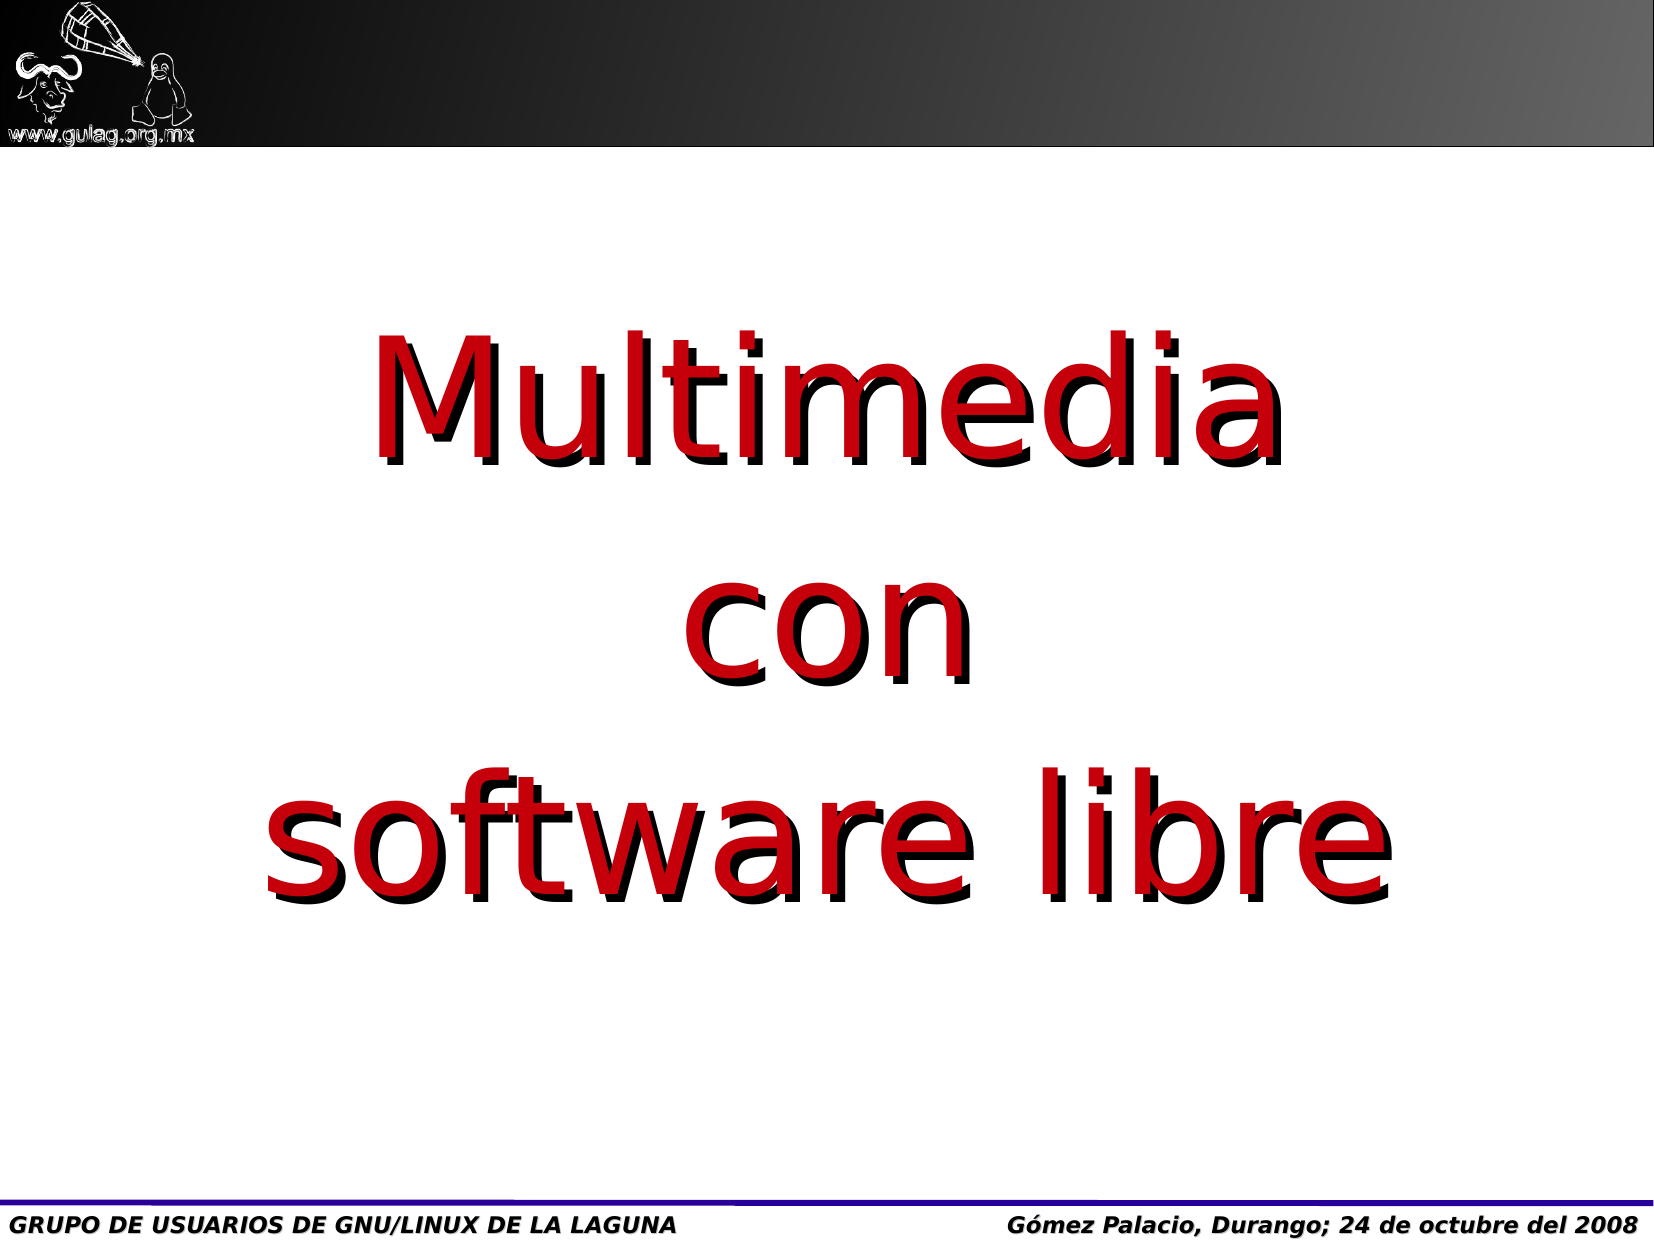

Multimedia
con
software libre
GRUPO DE USUARIOS DE GNU/LINUX DE LA LAGUNA
Gómez Palacio, Durango; 24 de octubre del 2008